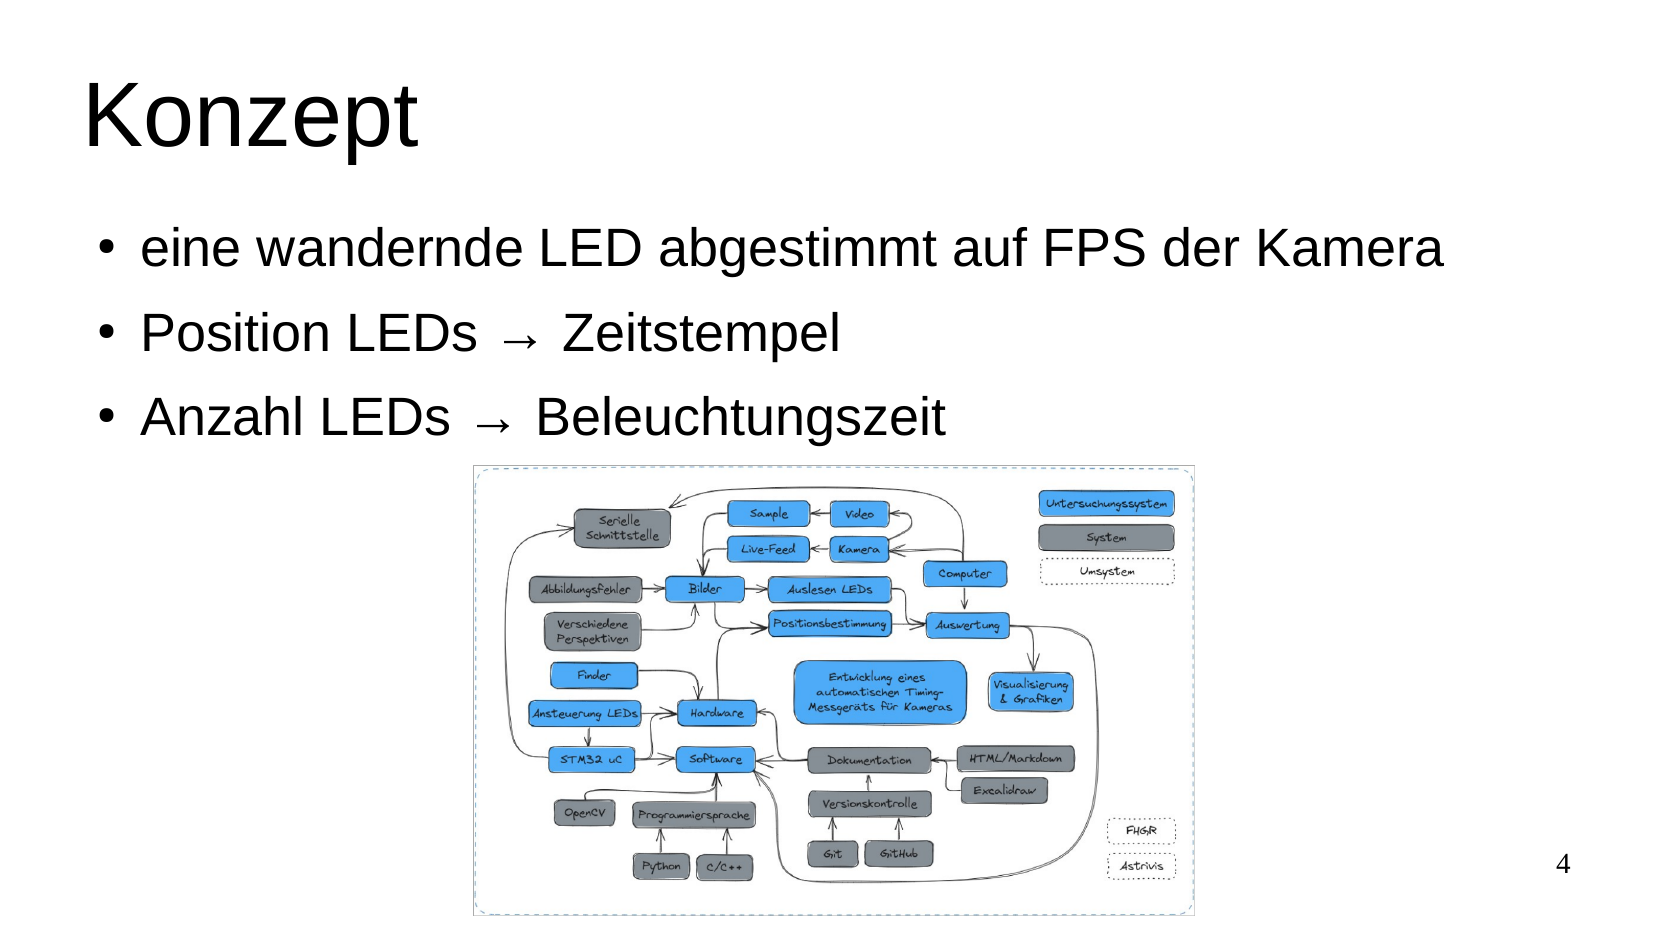

# Konzept
eine wandernde LED abgestimmt auf FPS der Kamera
Position LEDs → Zeitstempel
Anzahl LEDs → Beleuchtungszeit
4